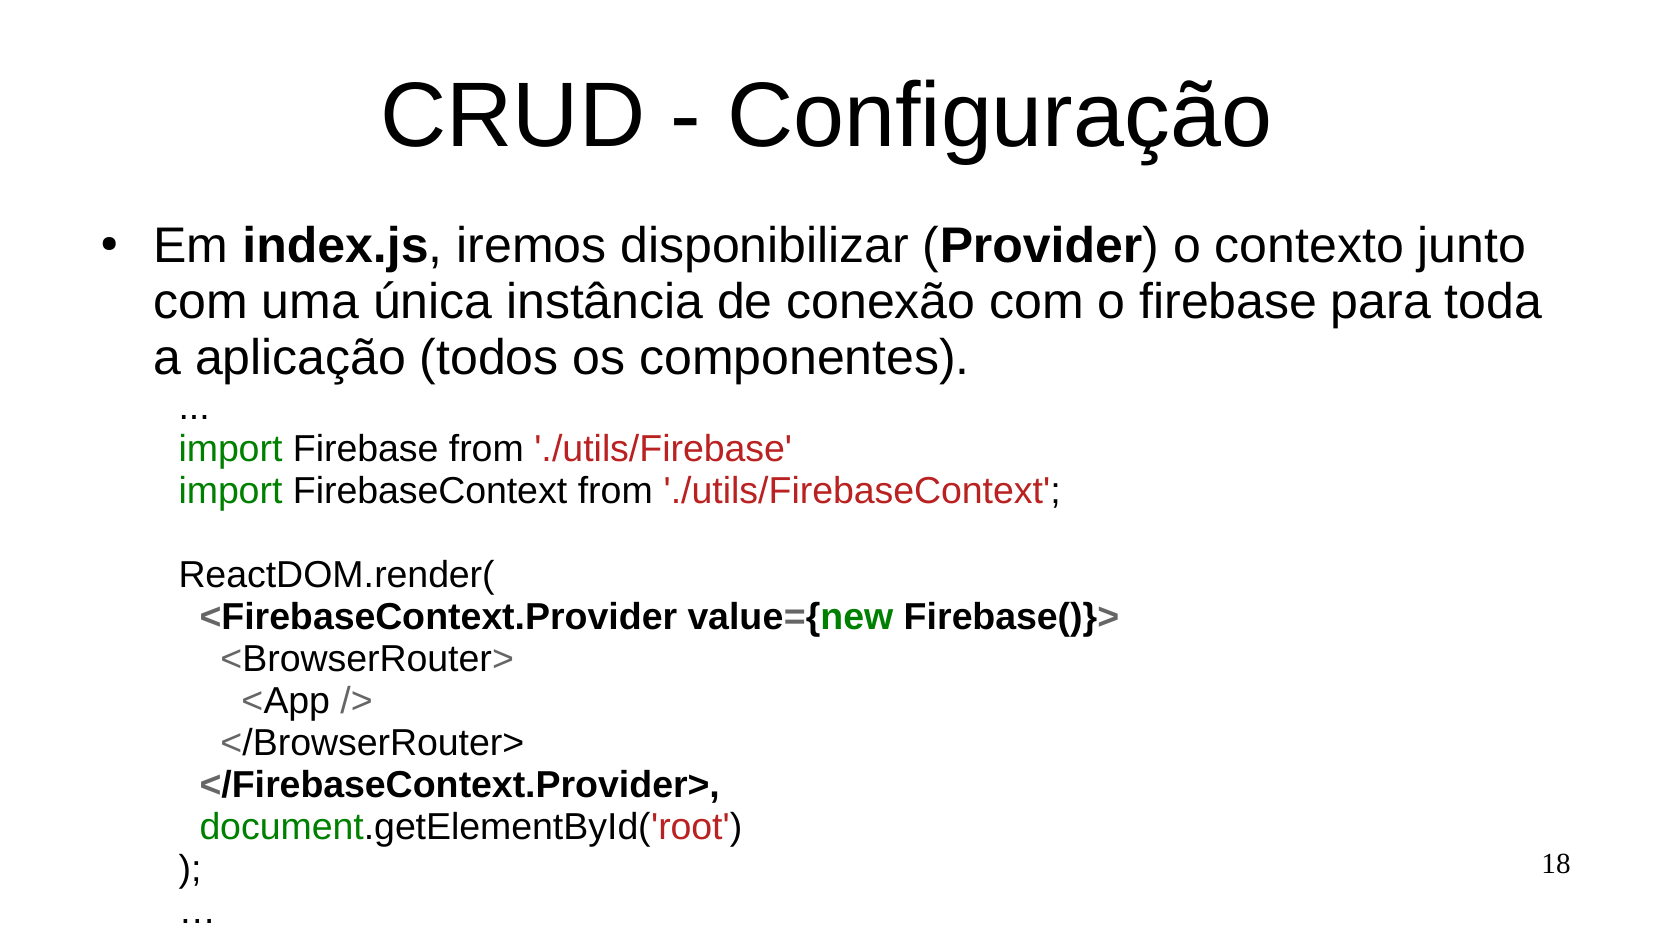

# CRUD - Configuração
Em index.js, iremos disponibilizar (Provider) o contexto junto com uma única instância de conexão com o firebase para toda a aplicação (todos os componentes).
...
import Firebase from './utils/Firebase'
import FirebaseContext from './utils/FirebaseContext';
ReactDOM.render(
 <FirebaseContext.Provider value={new Firebase()}>
 <BrowserRouter>
 <App />
 </BrowserRouter>
 </FirebaseContext.Provider>,
 document.getElementById('root')
);
…
18